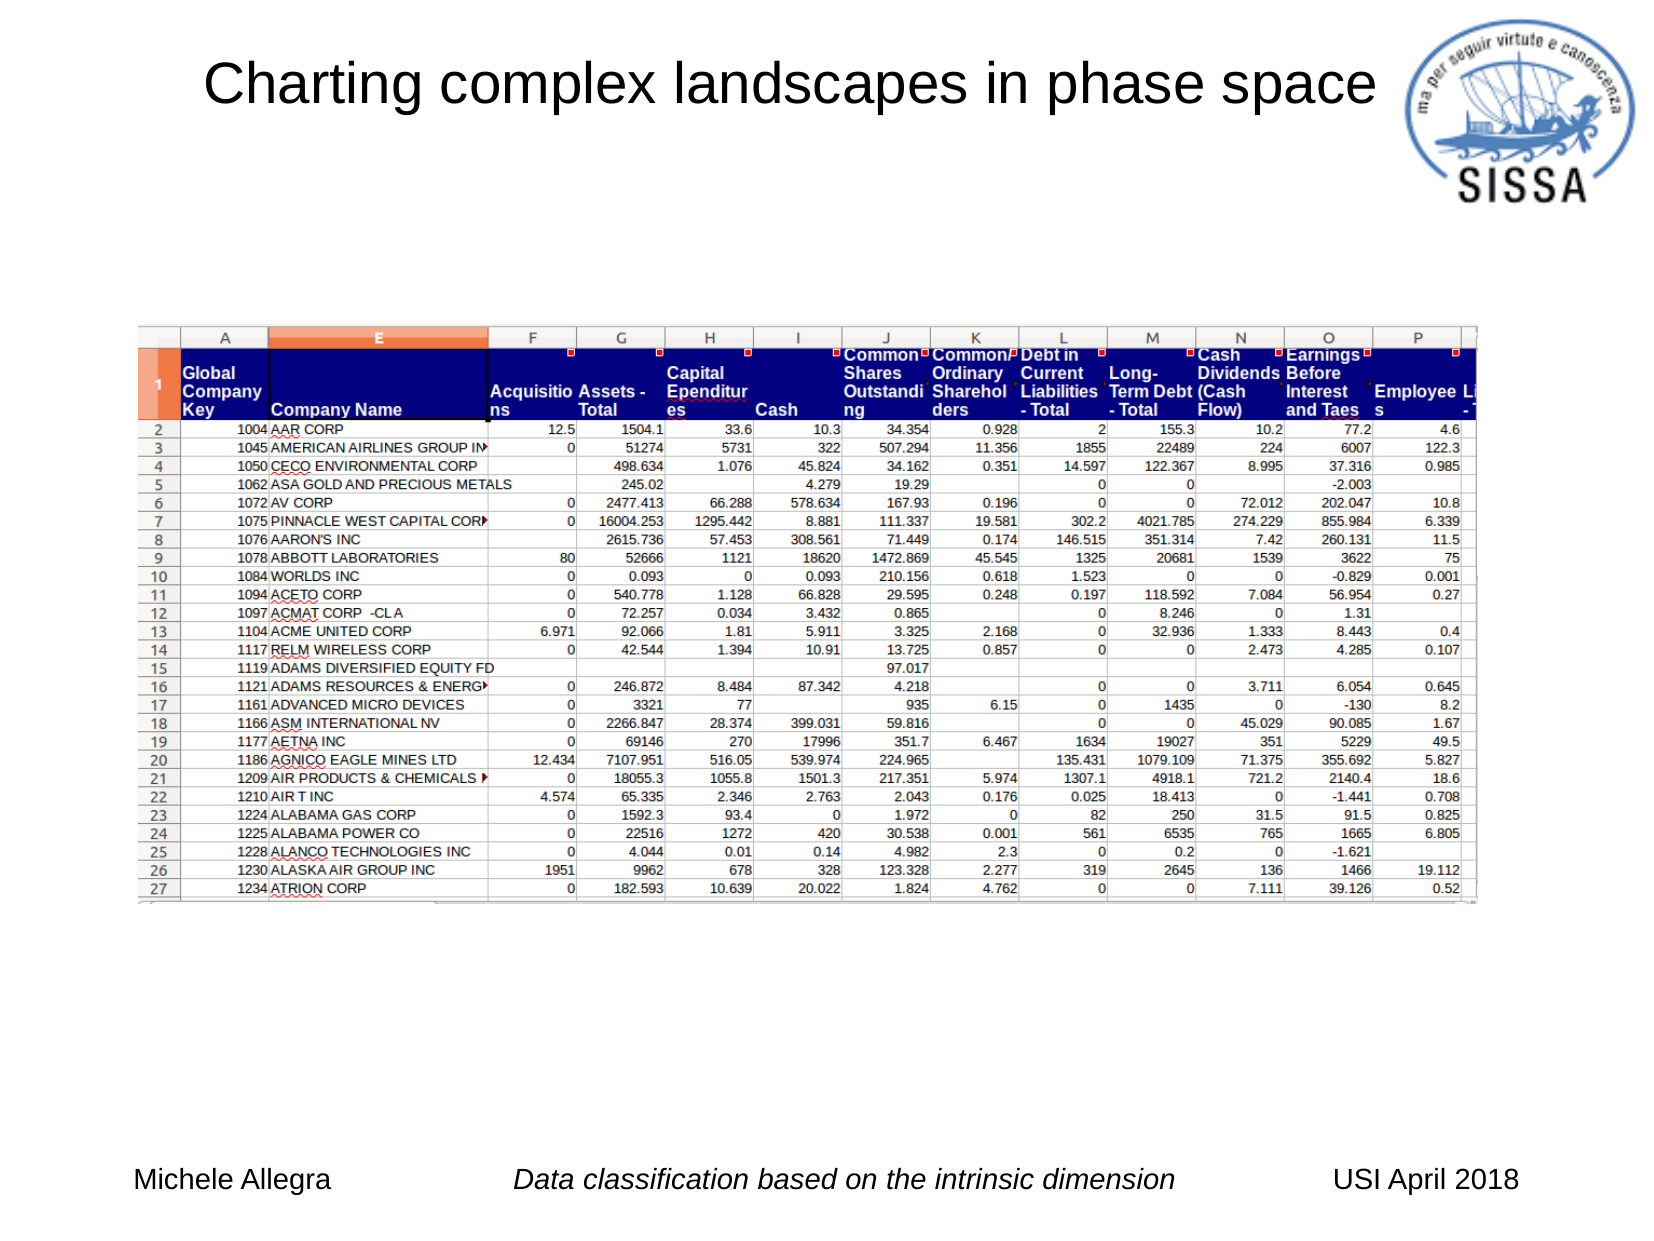

# Charting complex landscapes in phase space
Michele Allegra Data classification based on the intrinsic dimension USI April 2018